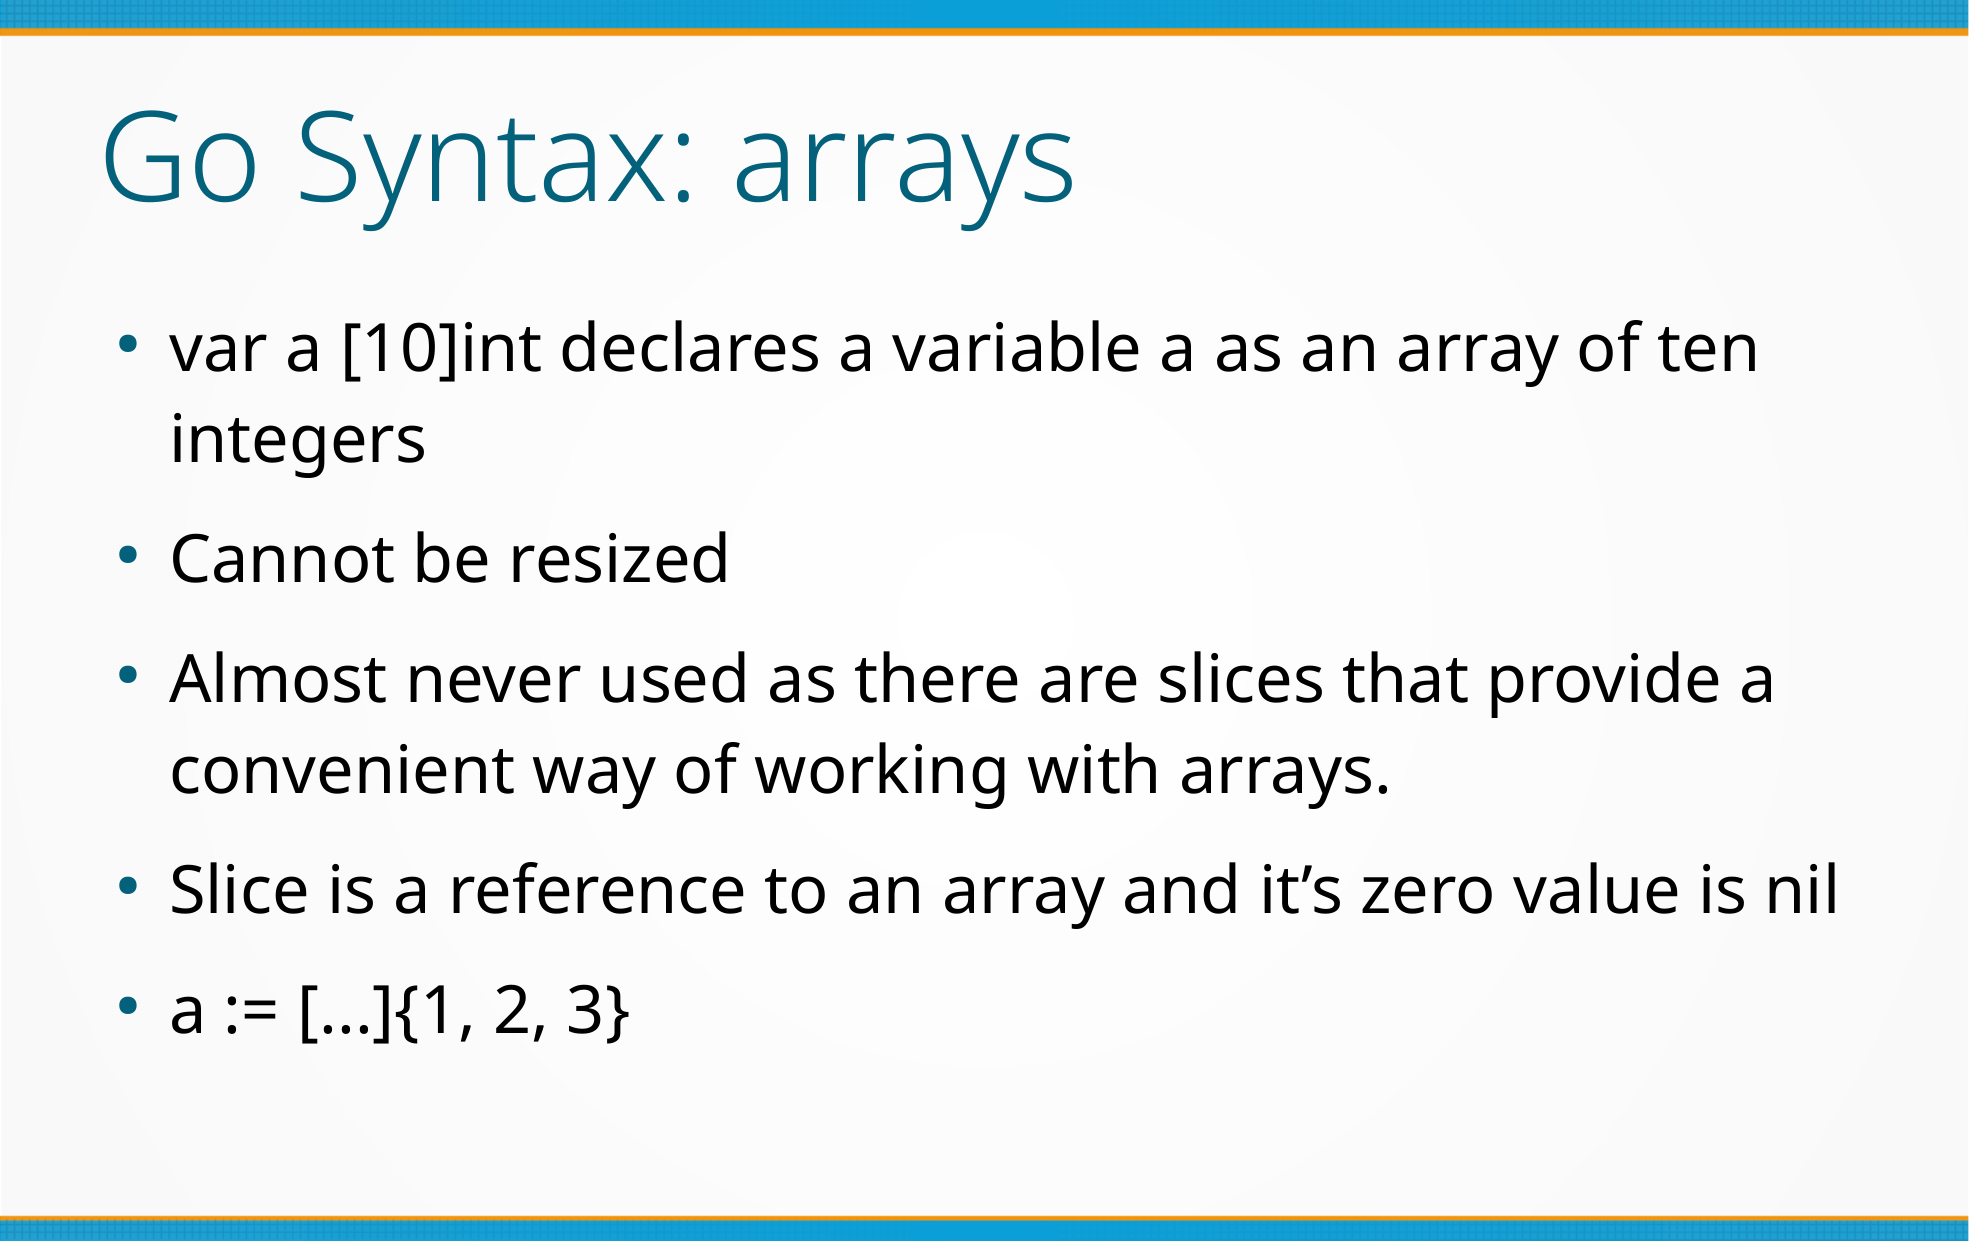

# Go Syntax: arrays
var a [10]int declares a variable a as an array of ten integers
Cannot be resized
Almost never used as there are slices that provide a convenient way of working with arrays.
Slice is a reference to an array and it’s zero value is nil
a := [...]{1, 2, 3}